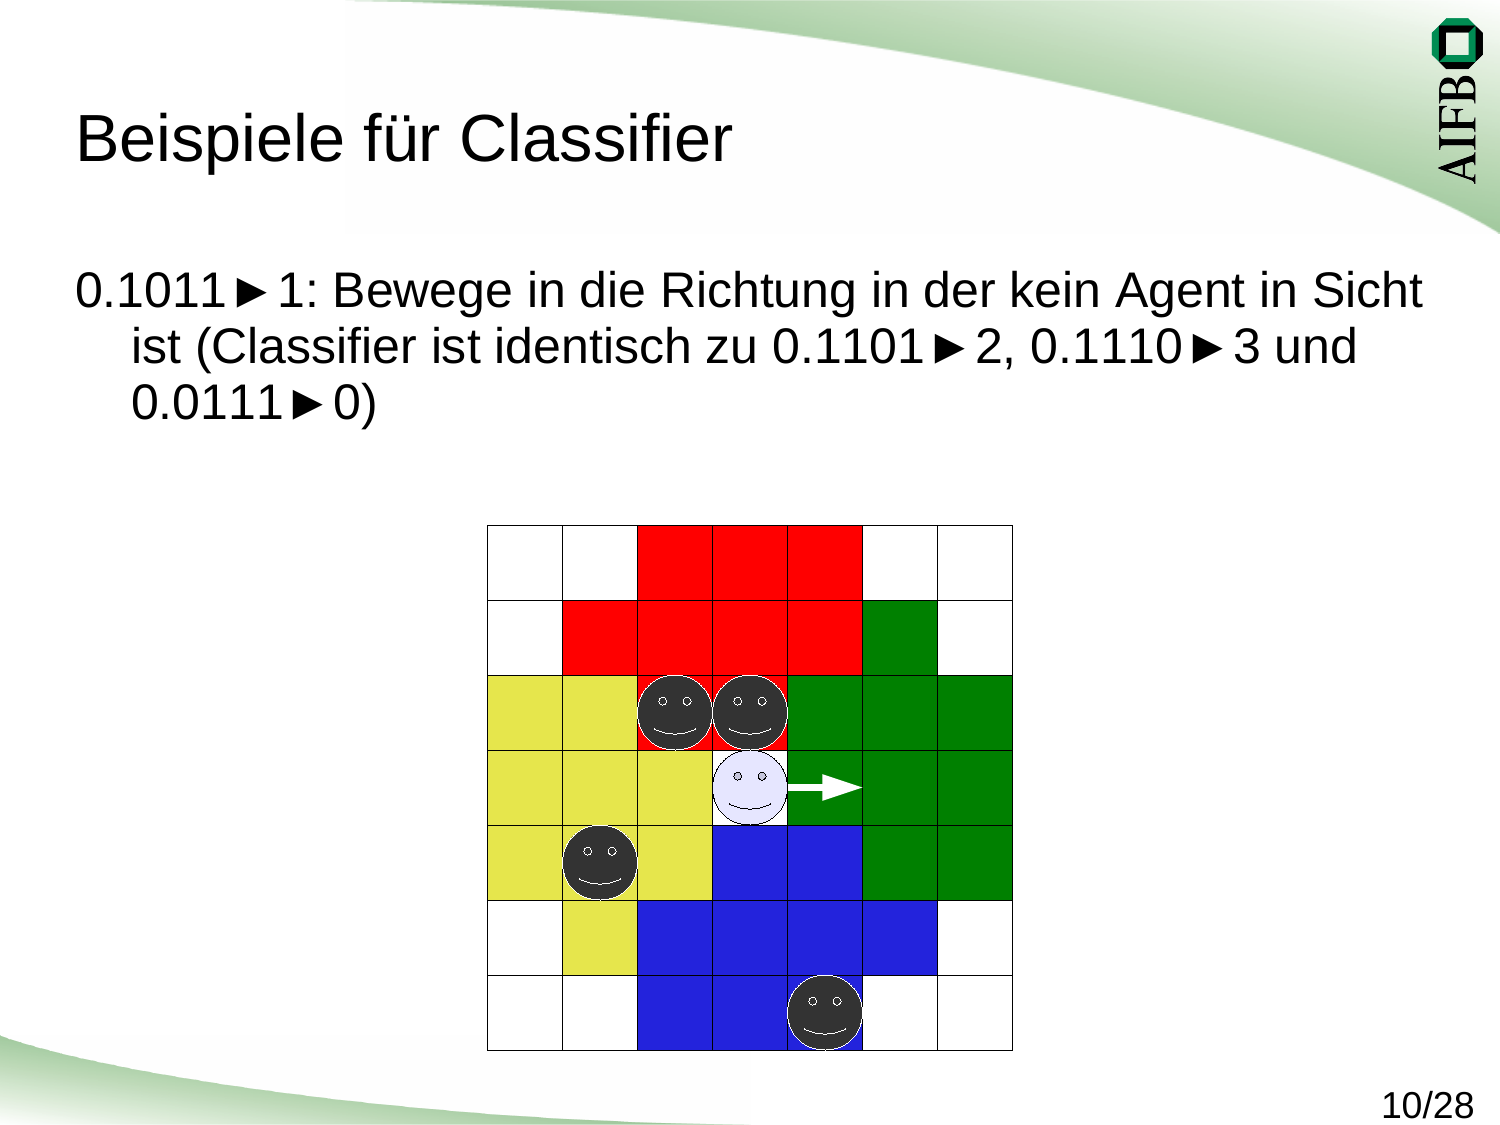

# Beispiele für Classifier
0.1011►1: Bewege in die Richtung in der kein Agent in Sicht ist (Classifier ist identisch zu 0.1101►2, 0.1110►3 und 0.0111►0)
10